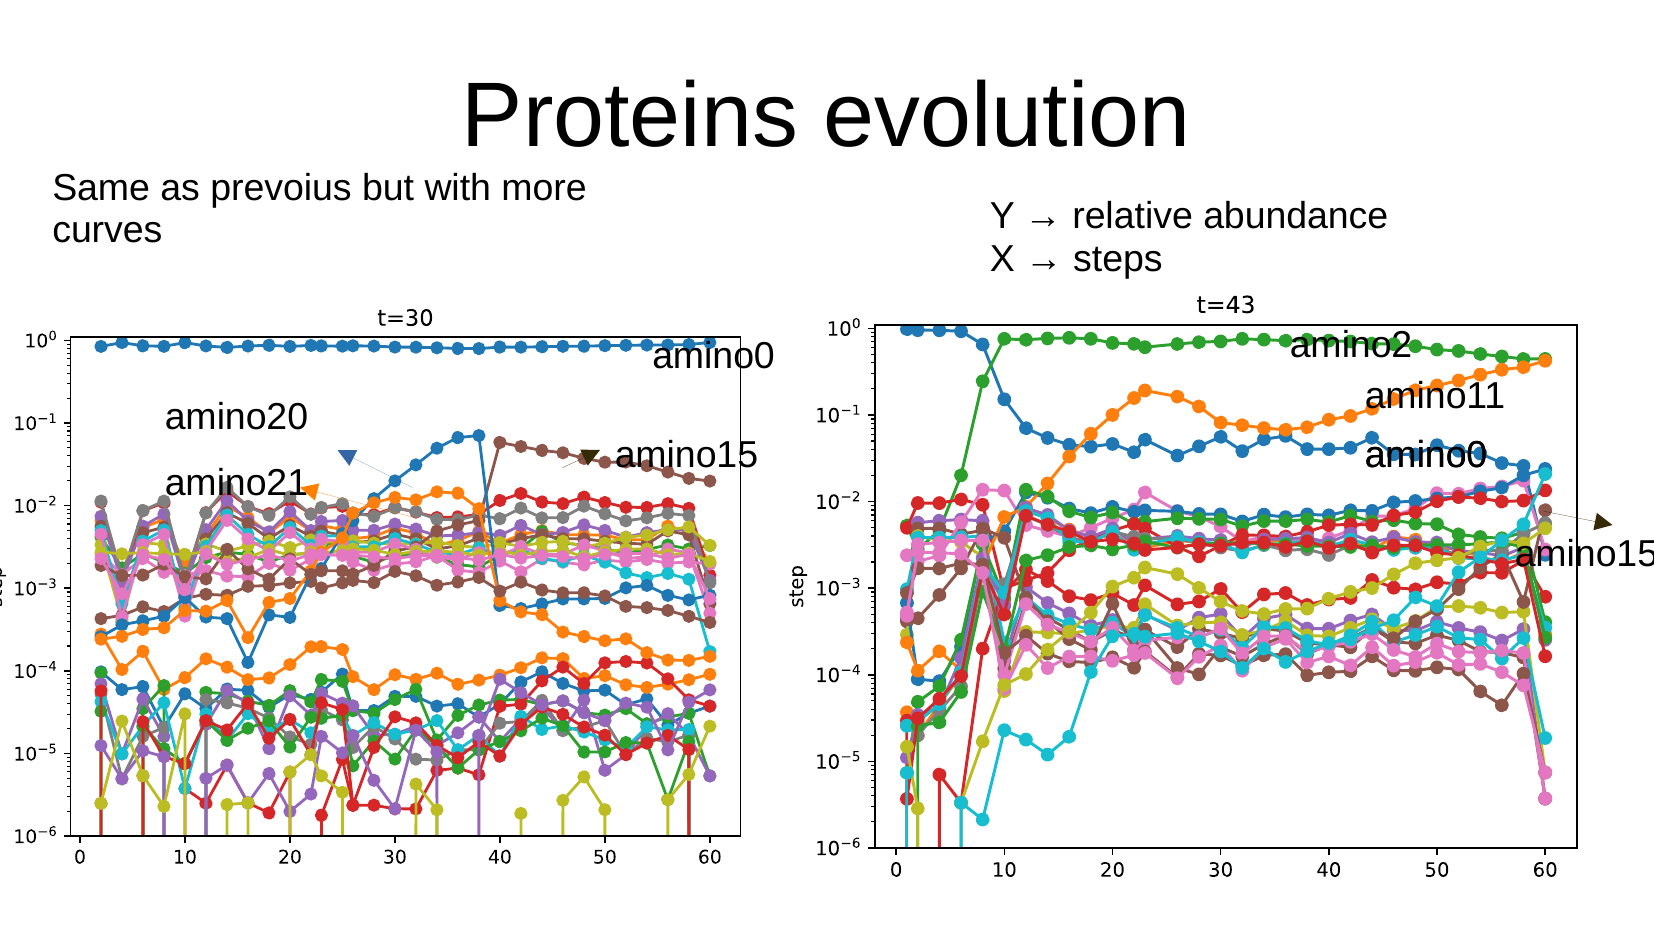

# Proteins evolution
Same as prevoius but with more curves
Y → relative abundance
X → steps
amino2
amino0
amino11
amino20
amino15
amino0
amino0
amino21
amino15